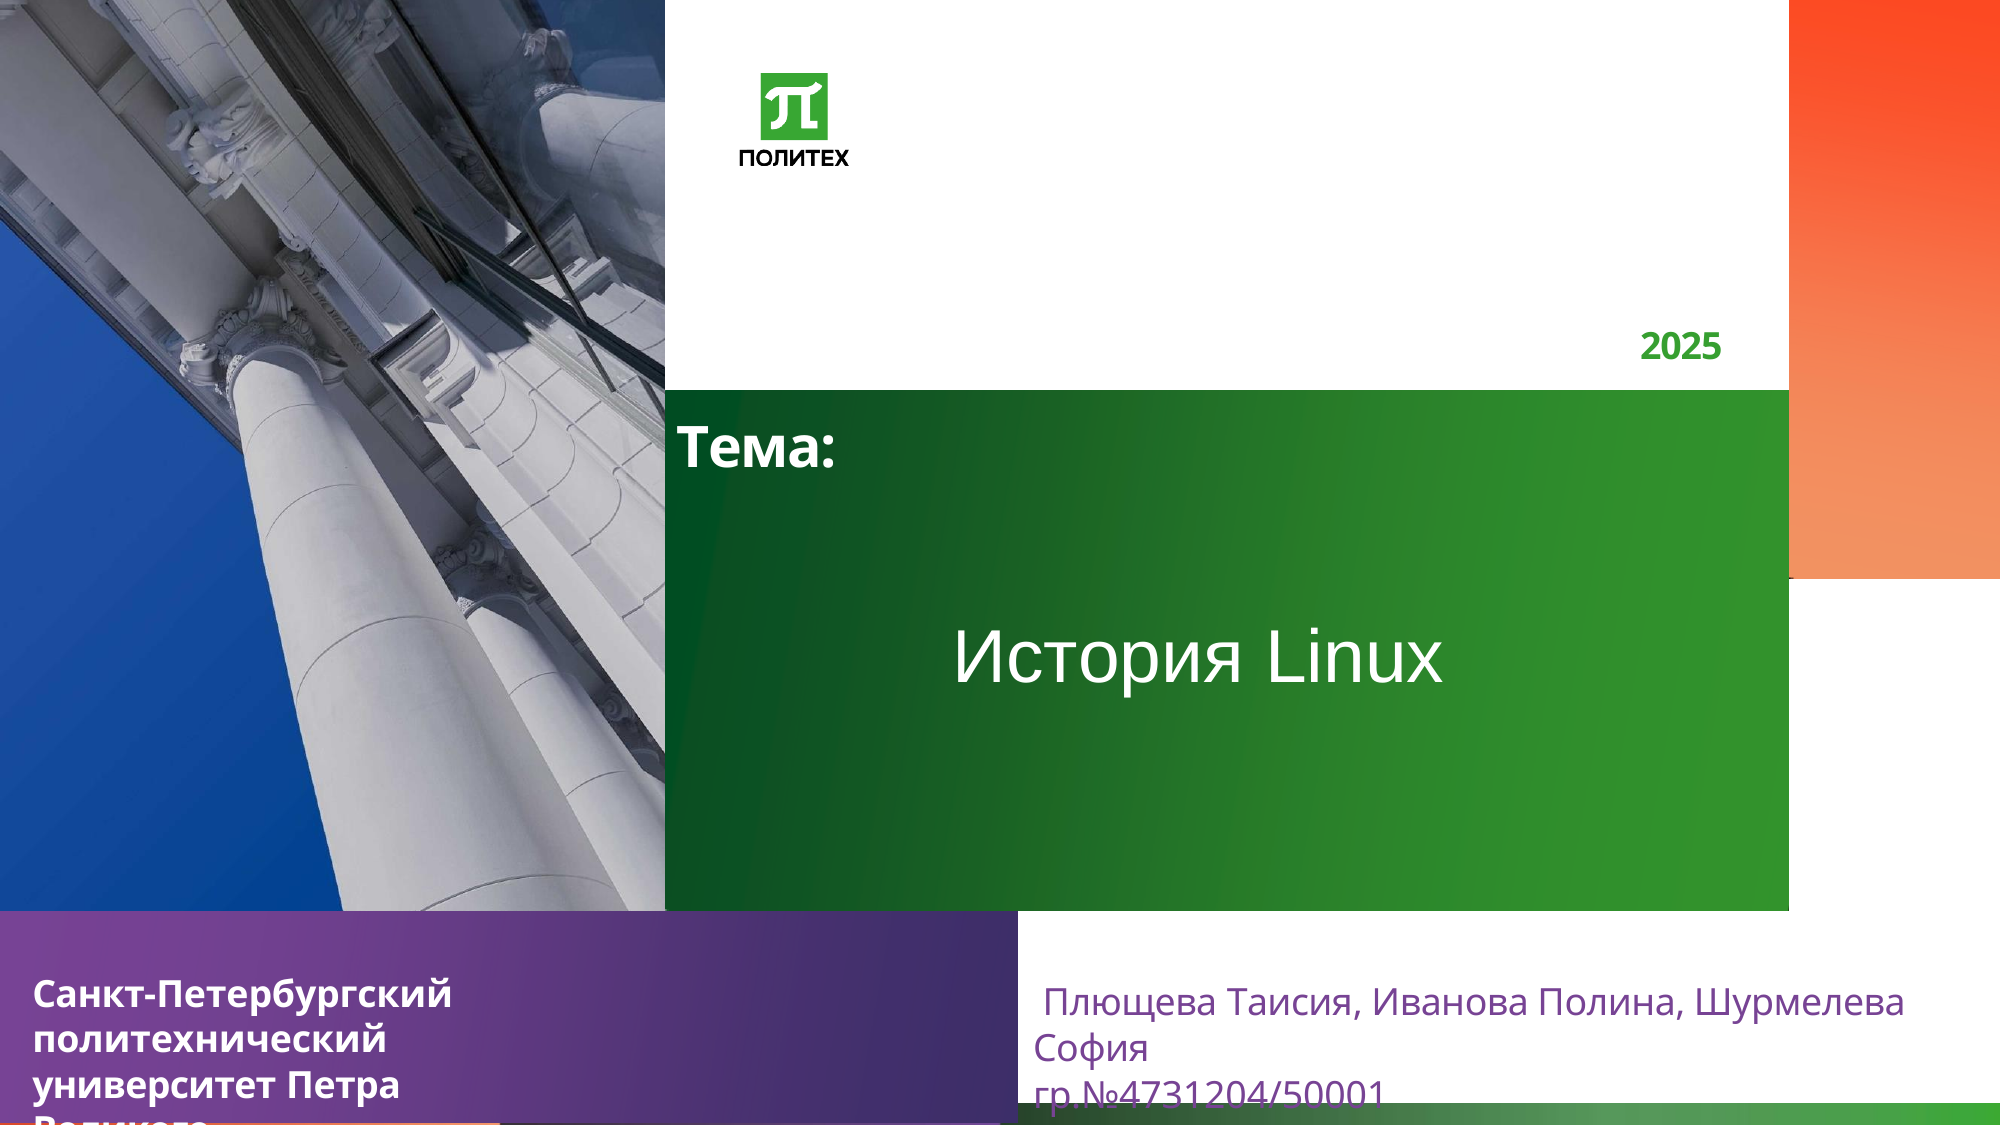

2025
# Тема:
История Linux
Санкт-Петербургский политехнический университет Петра Великого
 Плющева Таисия, Иванова Полина, Шурмелева София
гр.№4731204/50001